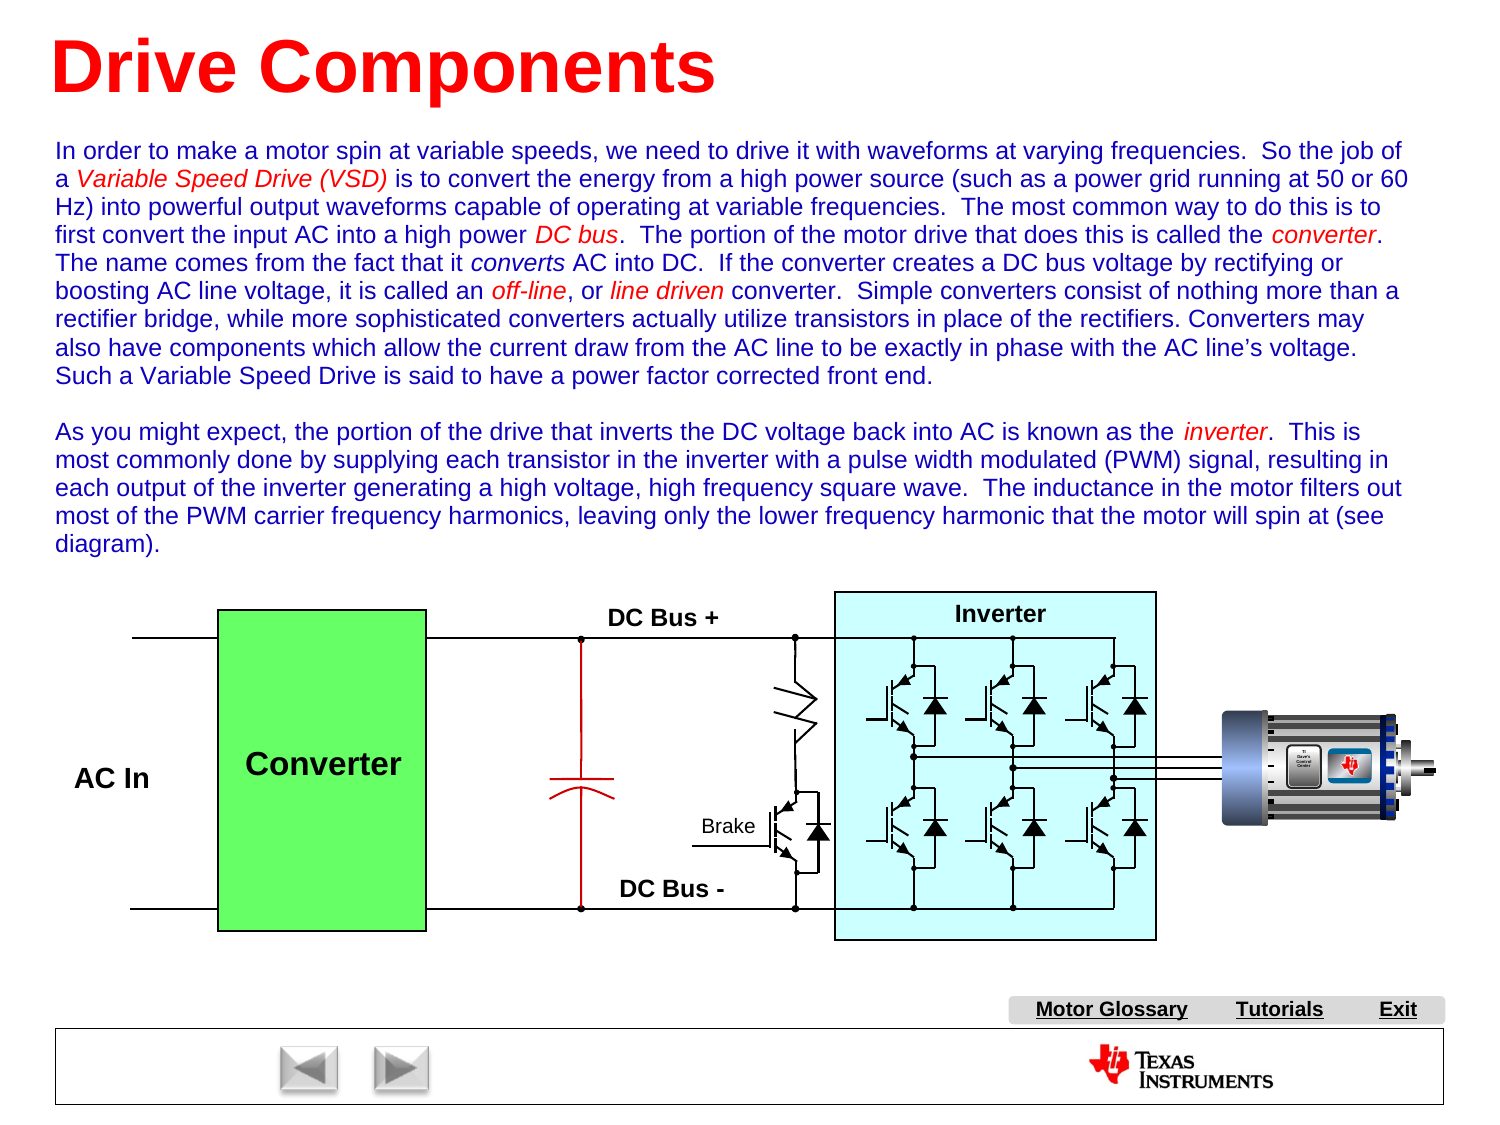

# Drive Components
In order to make a motor spin at variable speeds, we need to drive it with waveforms at varying frequencies. So the job of a Variable Speed Drive (VSD) is to convert the energy from a high power source (such as a power grid running at 50 or 60 Hz) into powerful output waveforms capable of operating at variable frequencies. The most common way to do this is to first convert the input AC into a high power DC bus. The portion of the motor drive that does this is called the converter. The name comes from the fact that it converts AC into DC. If the converter creates a DC bus voltage by rectifying or boosting AC line voltage, it is called an off-line, or line driven converter. Simple converters consist of nothing more than a rectifier bridge, while more sophisticated converters actually utilize transistors in place of the rectifiers. Converters may also have components which allow the current draw from the AC line to be exactly in phase with the AC line’s voltage. Such a Variable Speed Drive is said to have a power factor corrected front end.
As you might expect, the portion of the drive that inverts the DC voltage back into AC is known as the inverter. This is most commonly done by supplying each transistor in the inverter with a pulse width modulated (PWM) signal, resulting in each output of the inverter generating a high voltage, high frequency square wave. The inductance in the motor filters out most of the PWM carrier frequency harmonics, leaving only the lower frequency harmonic that the motor will spin at (see diagram).
Inverter
DC Bus +
TI
Dave’s
Control
Center
Converter
AC In
Brake
DC Bus -